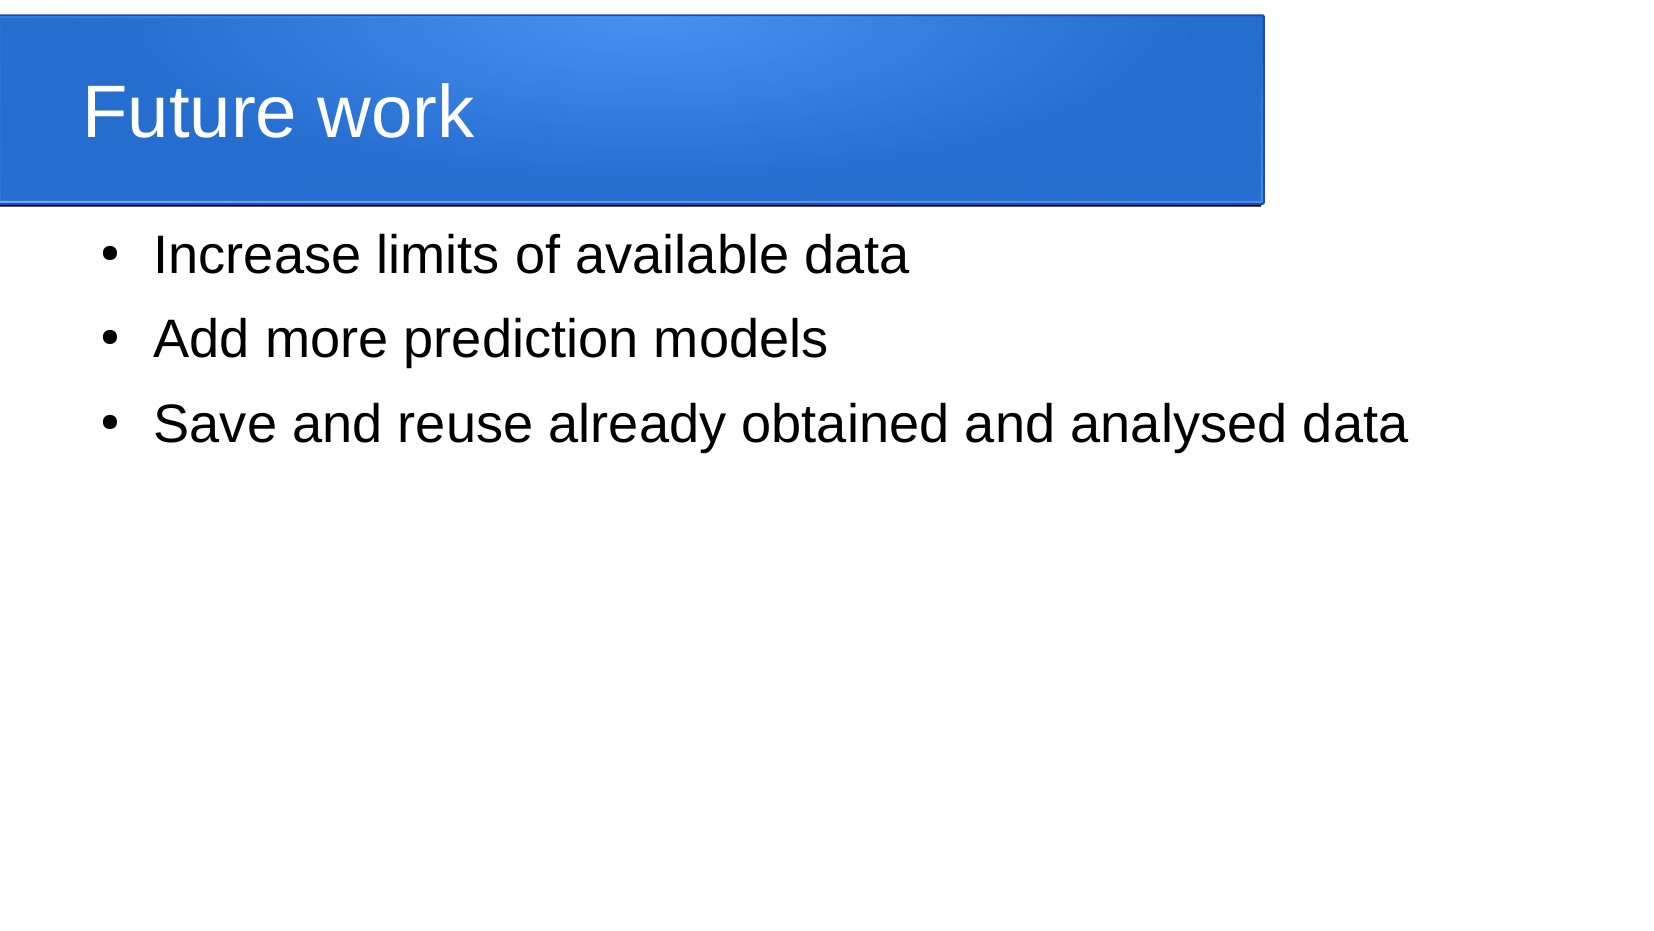

# Future work
Increase limits of available data
Add more prediction models
Save and reuse already obtained and analysed data